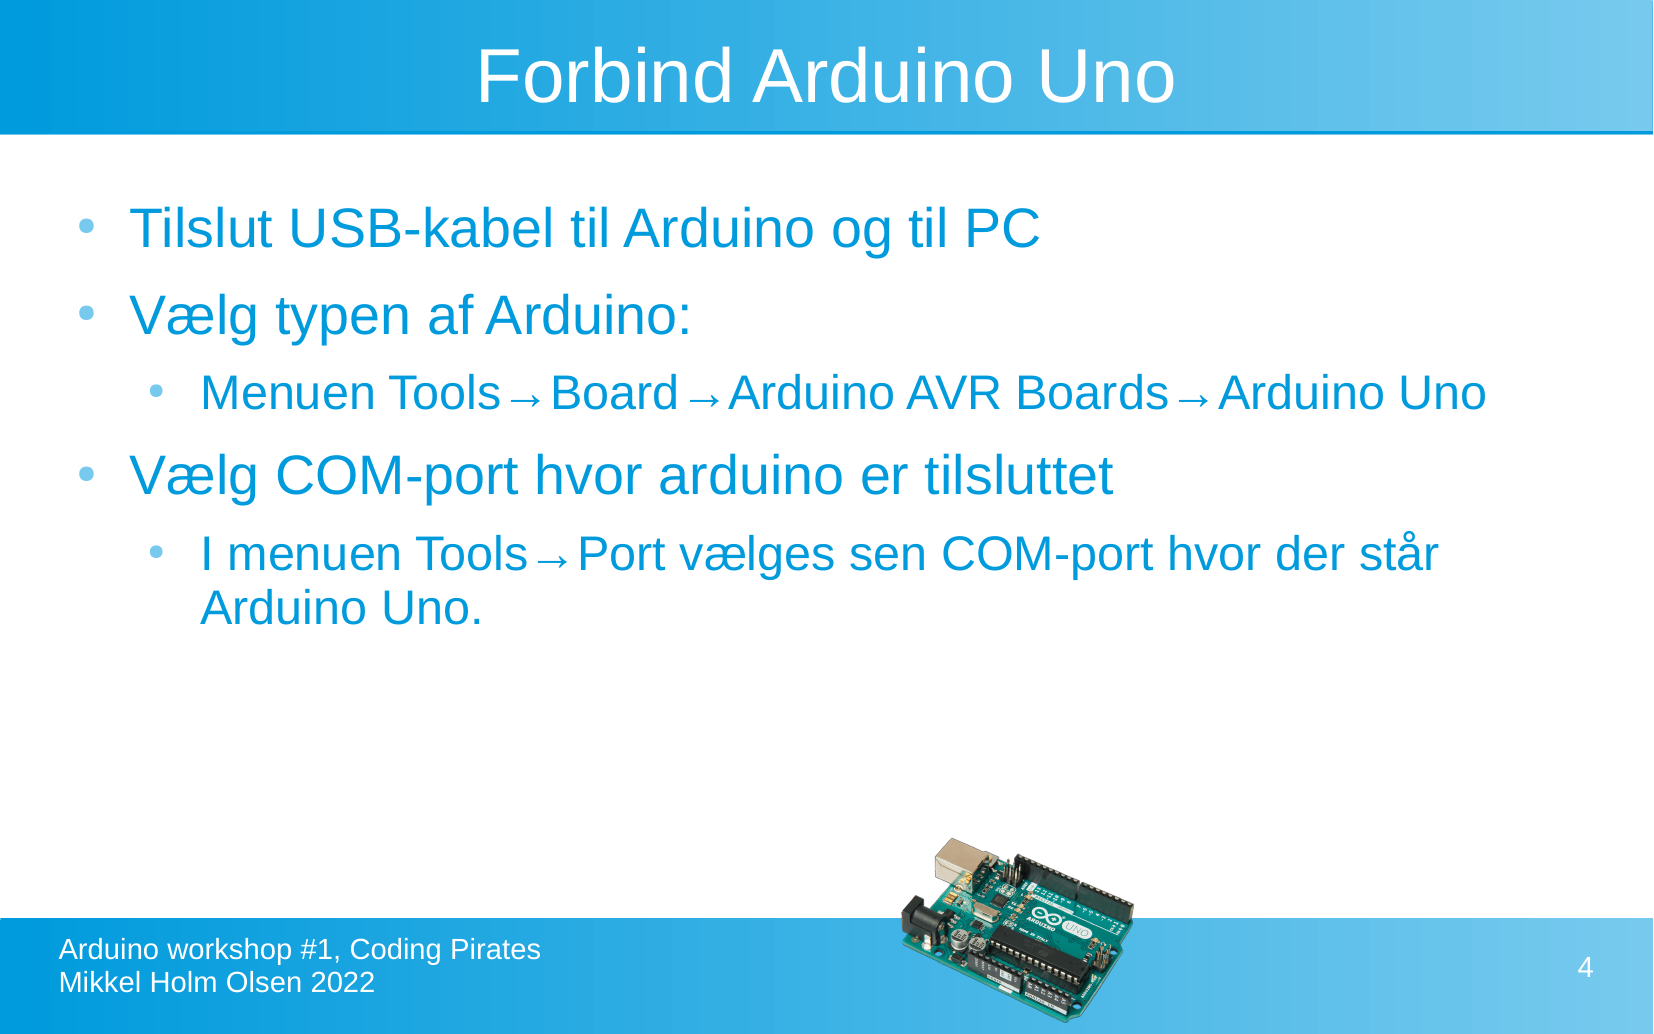

# Forbind Arduino Uno
Tilslut USB-kabel til Arduino og til PC
Vælg typen af Arduino:
Menuen Tools→Board→Arduino AVR Boards→Arduino Uno
Vælg COM-port hvor arduino er tilsluttet
I menuen Tools→Port vælges sen COM-port hvor der står Arduino Uno.
4